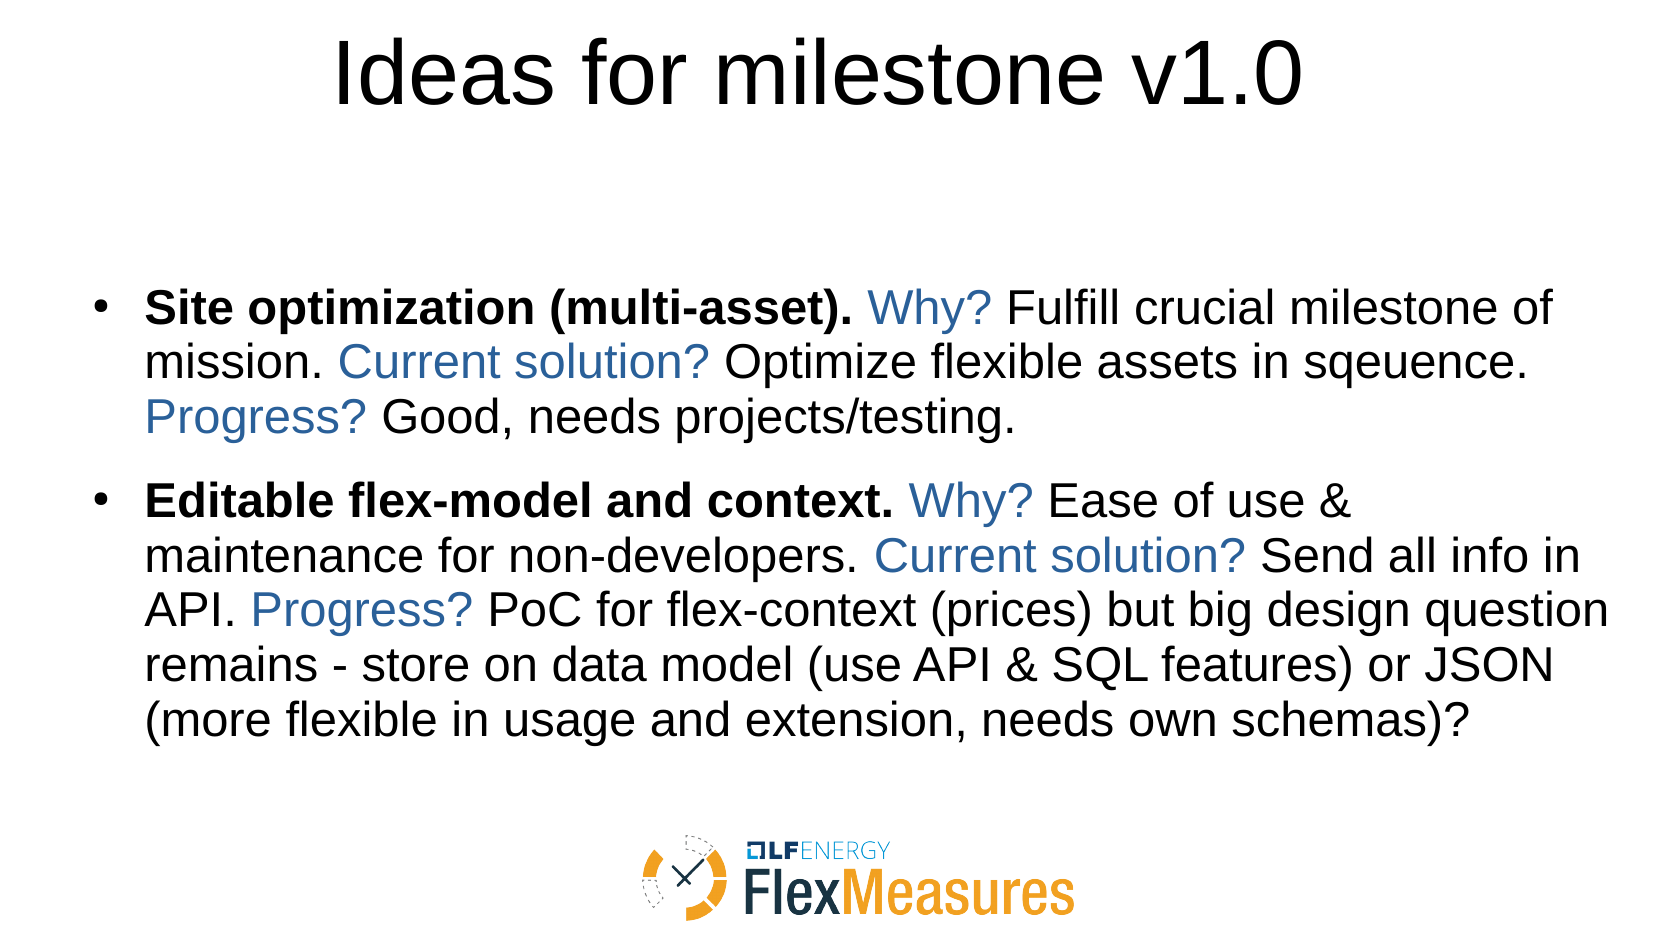

# Ideas for milestone v1.0
Site optimization (multi-asset). Why? Fulfill crucial milestone of mission. Current solution? Optimize flexible assets in sqeuence. Progress? Good, needs projects/testing.
Editable flex-model and context. Why? Ease of use & maintenance for non-developers. Current solution? Send all info in API. Progress? PoC for flex-context (prices) but big design question remains - store on data model (use API & SQL features) or JSON (more flexible in usage and extension, needs own schemas)?